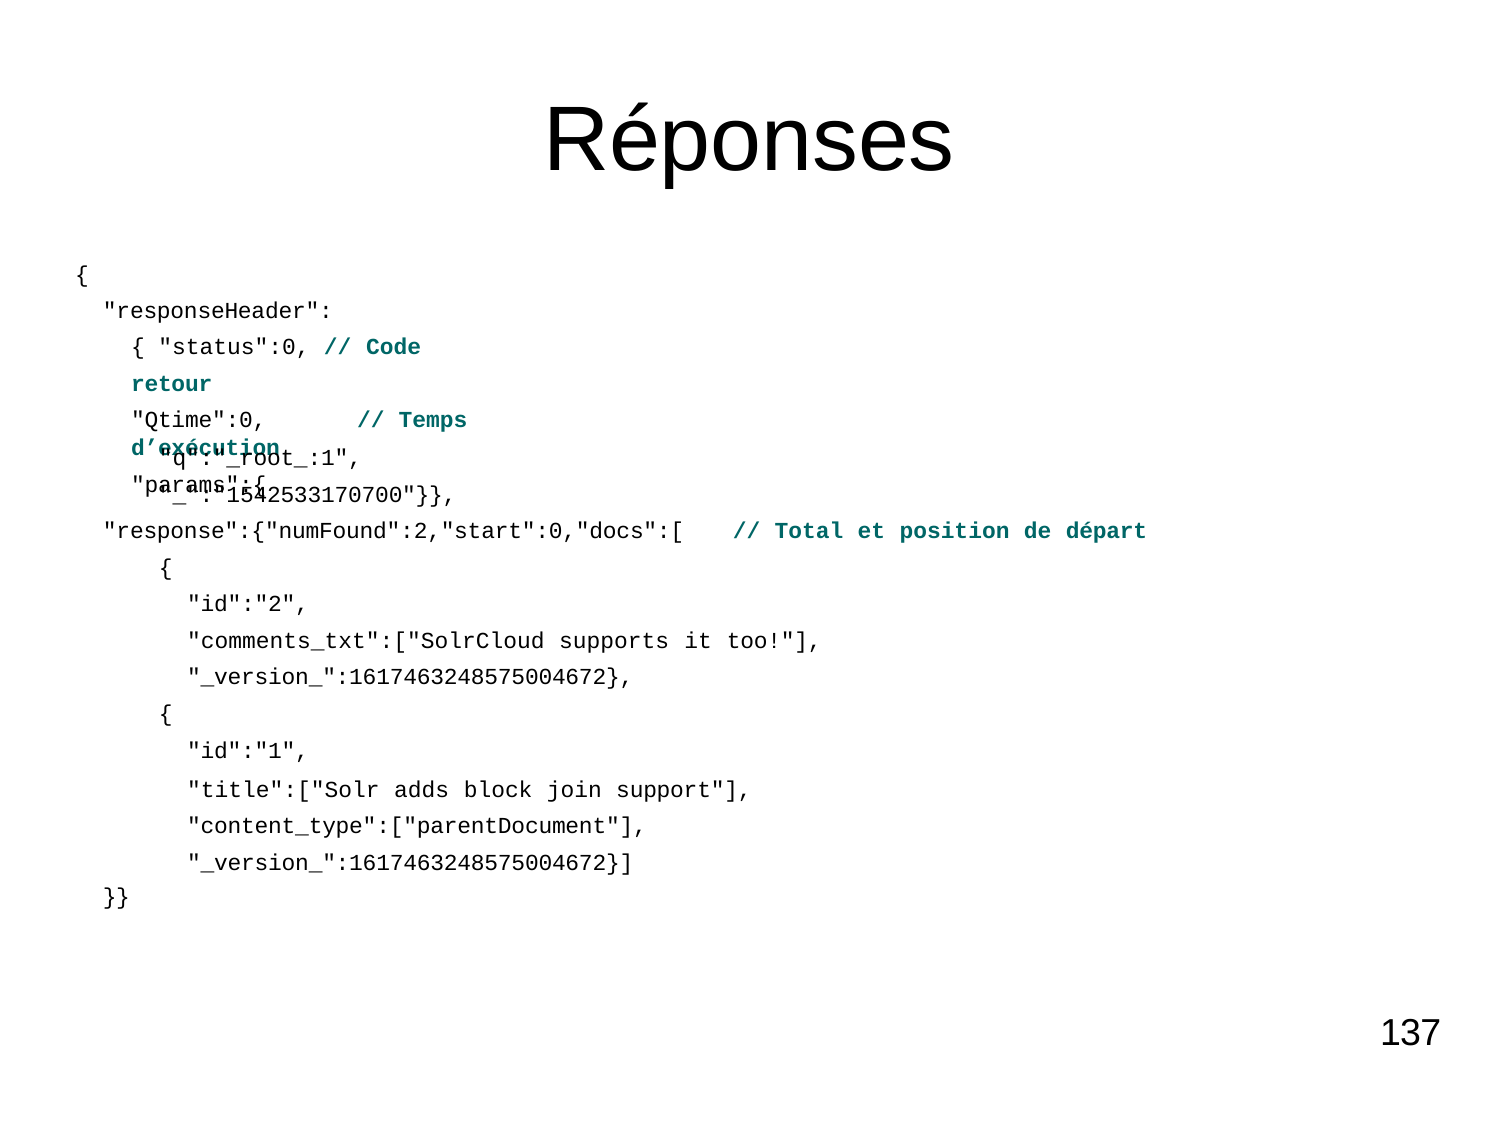

# Réponses
{
"responseHeader":{ "status":0, // Code retour
"Qtime":0,	// Temps d’exécution
"params":{
"q":"_root_:1",
"_":"1542533170700"}},
"response":{"numFound":2,"start":0,"docs":[
{
"id":"2",
// Total et position de départ
"comments_txt":["SolrCloud supports it too!"], "_version_":1617463248575004672},
{
"id":"1",
"title":["Solr adds block join support"], "content_type":["parentDocument"], "_version_":1617463248575004672}]
}}
137